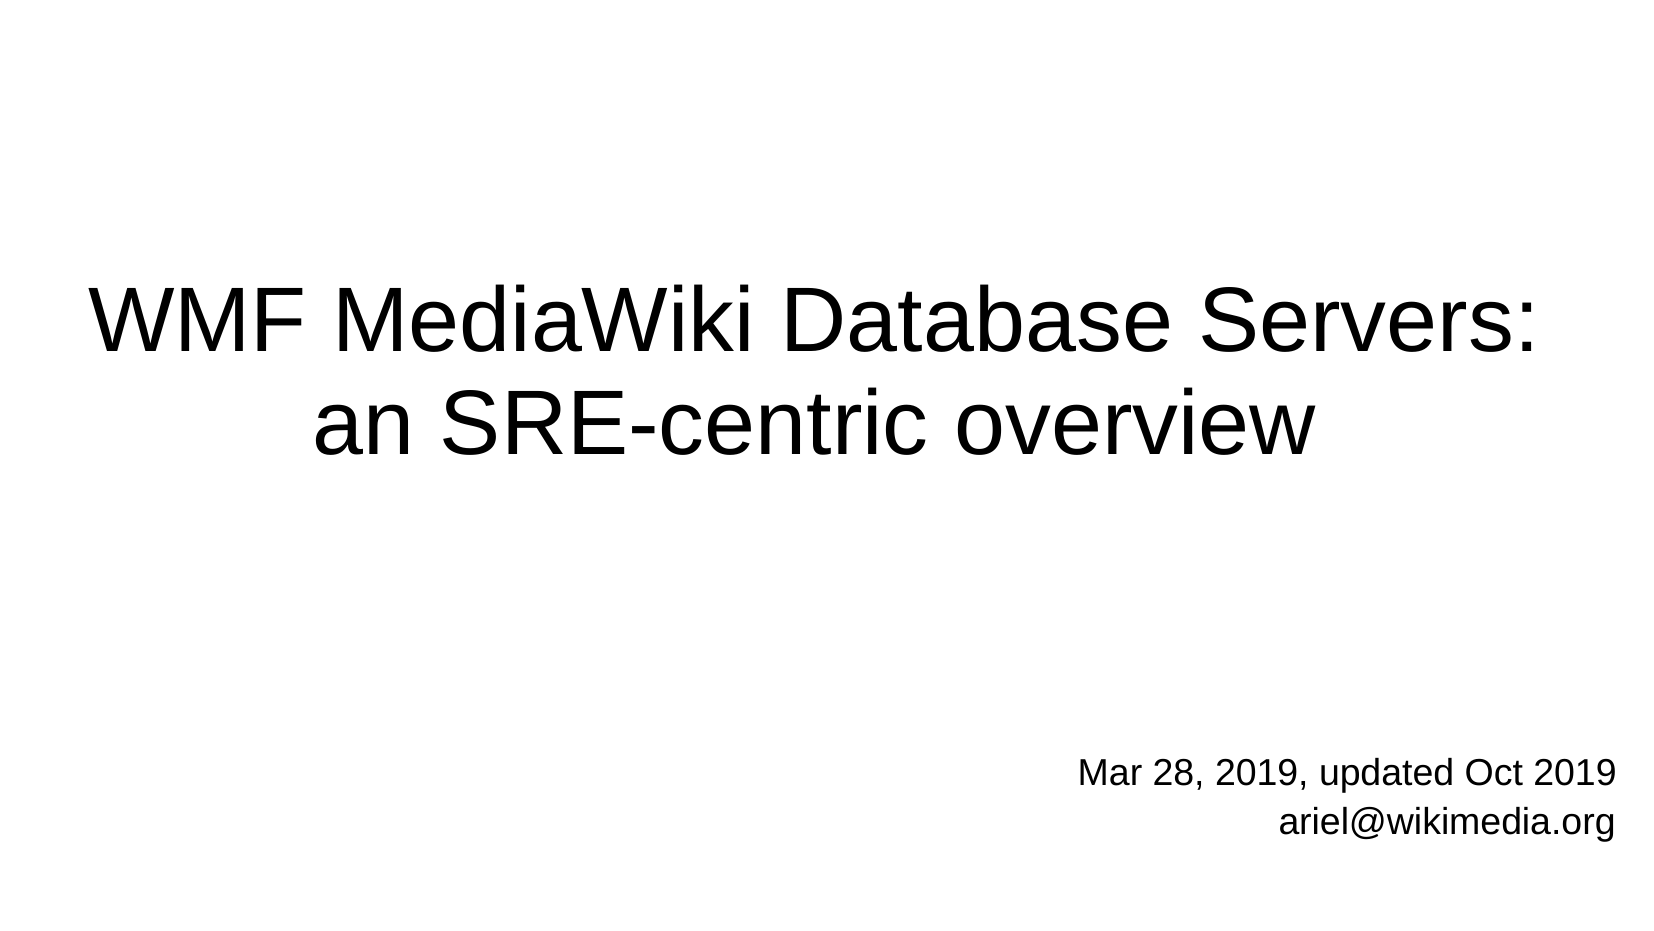

# WMF MediaWiki Database Servers: an SRE-centric overview
Mar 28, 2019, updated Oct 2019
ariel@wikimedia.org